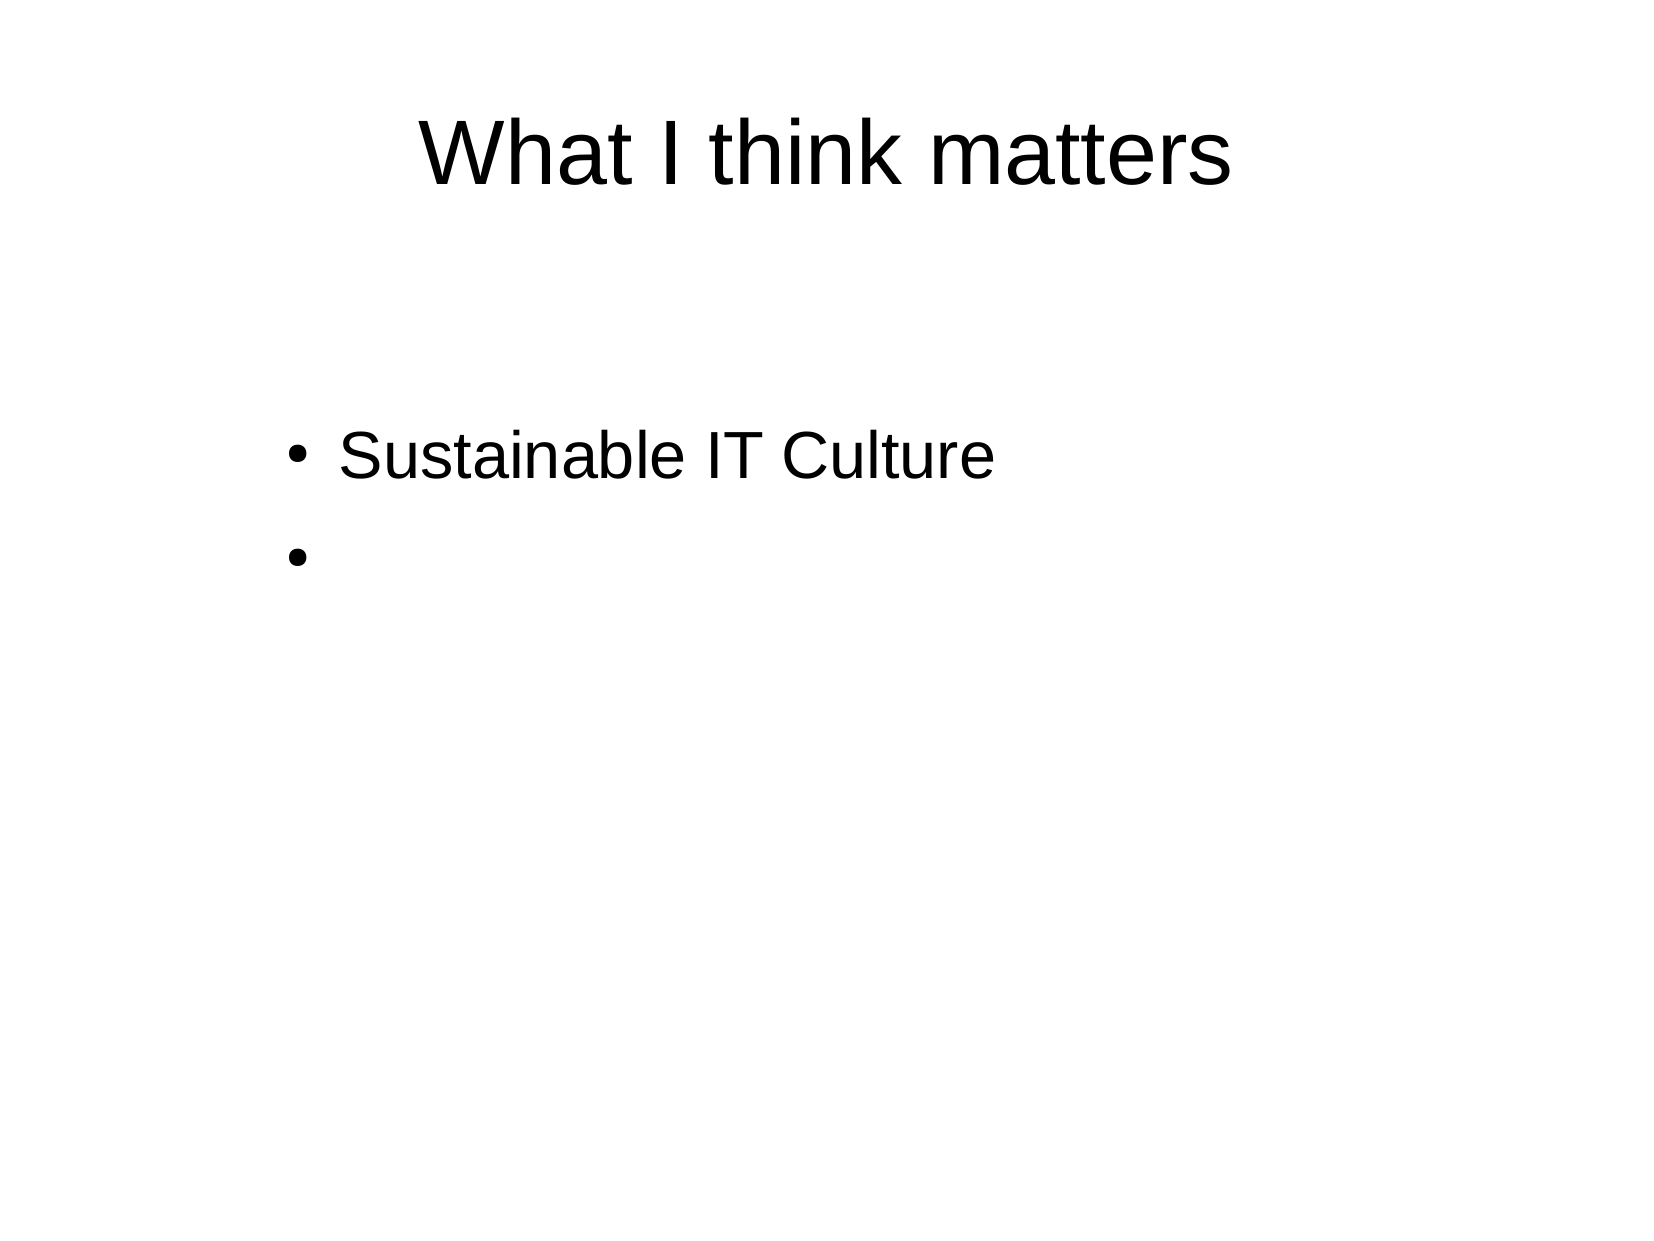

# What I think matters
Sustainable IT Culture